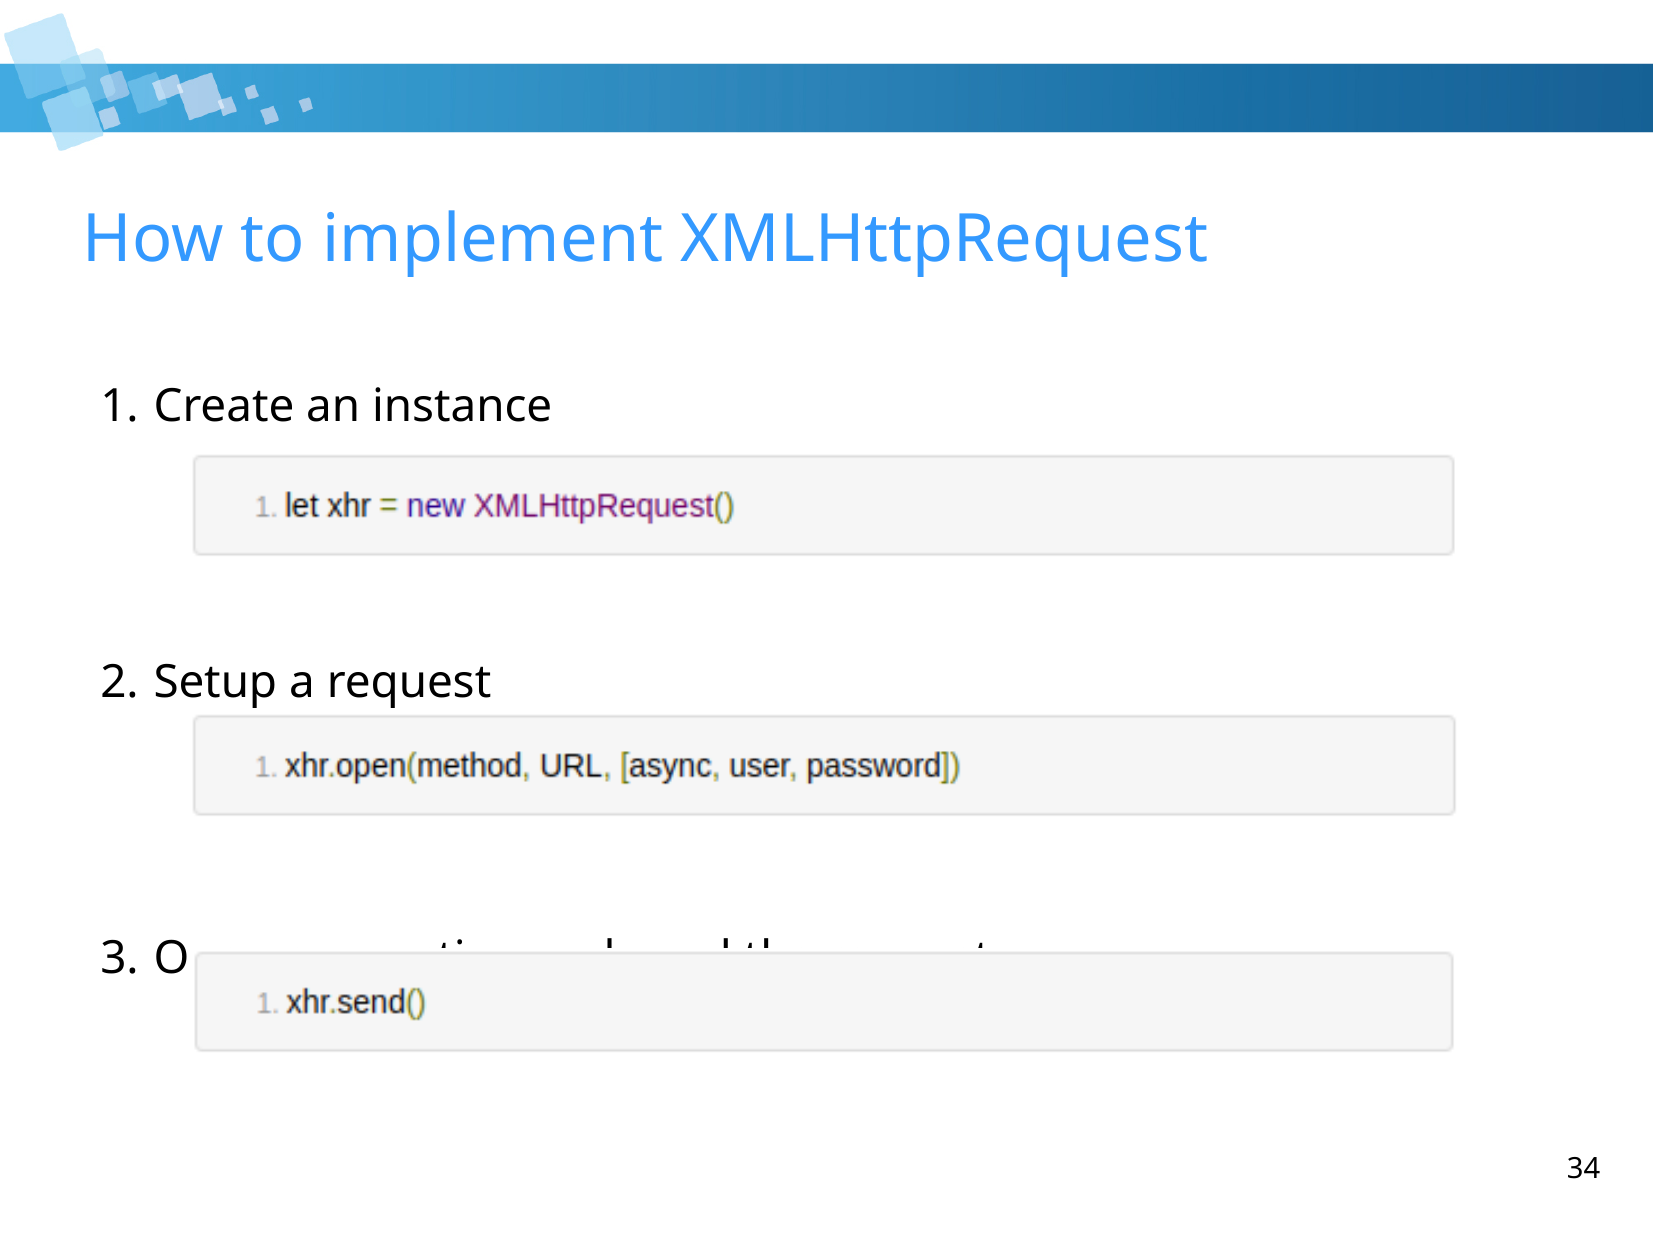

# How to implement XMLHttpRequest
Create an instance
Setup a request
Open connection and send the request
34